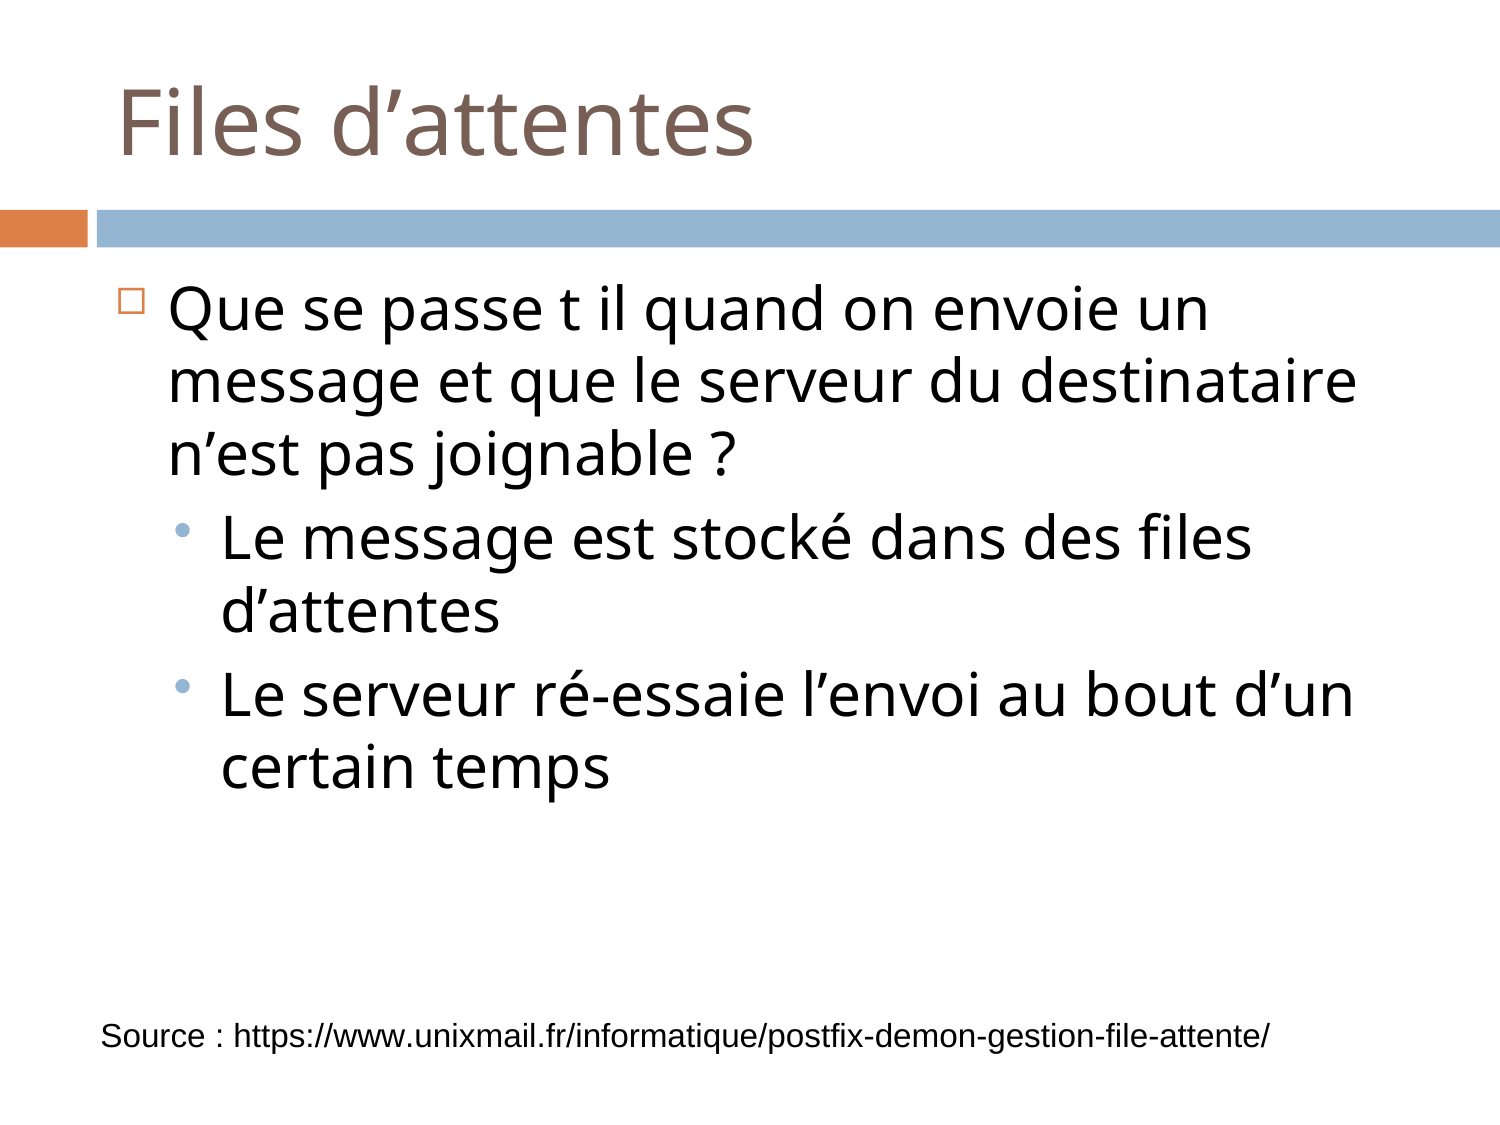

# Files d’attentes
Que se passe t il quand on envoie un message et que le serveur du destinataire n’est pas joignable ?
Le message est stocké dans des files d’attentes
Le serveur ré-essaie l’envoi au bout d’un certain temps
Source : https://www.unixmail.fr/informatique/postfix-demon-gestion-file-attente/